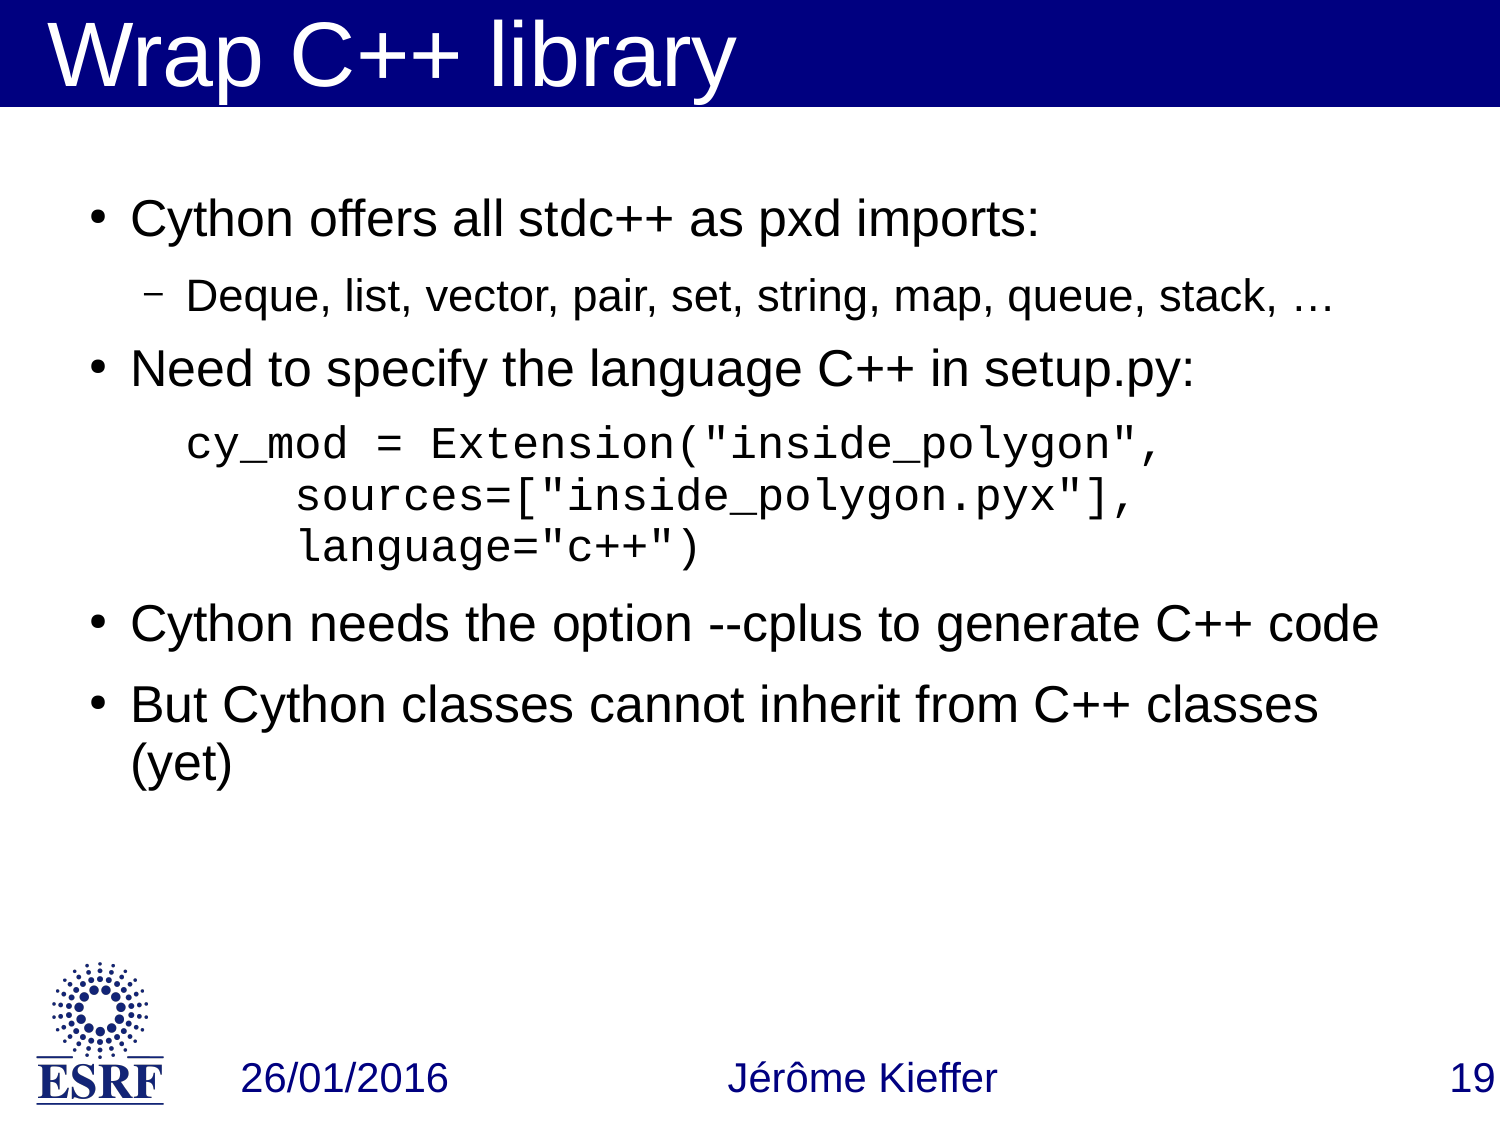

# Wrap C++ library
Cython offers all stdc++ as pxd imports:
Deque, list, vector, pair, set, string, map, queue, stack, …
Need to specify the language C++ in setup.py:
cy_mod = Extension("inside_polygon",
 sources=["inside_polygon.pyx"],
 language="c++")
Cython needs the option --cplus to generate C++ code
But Cython classes cannot inherit from C++ classes (yet)
26/01/2016
Jérôme Kieffer
19